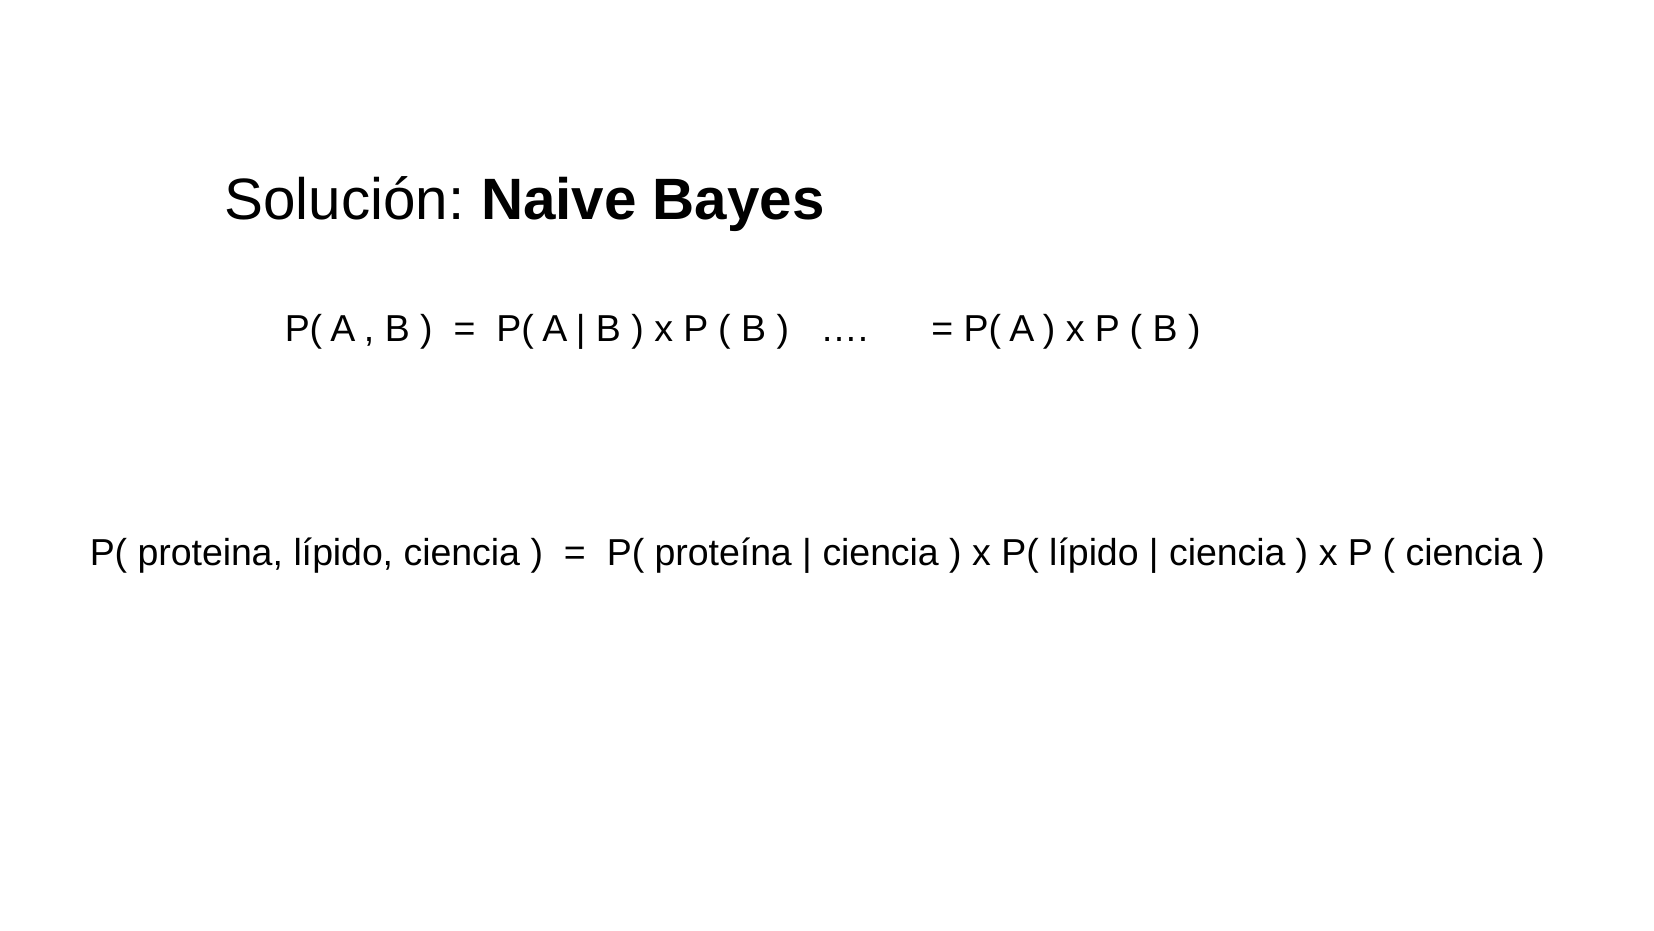

Solución: Naive Bayes
P( A , B ) = P( A | B ) x P ( B ) …. = P( A ) x P ( B )
P( proteina, lípido, ciencia ) = P( proteína | ciencia ) x P( lípido | ciencia ) x P ( ciencia )